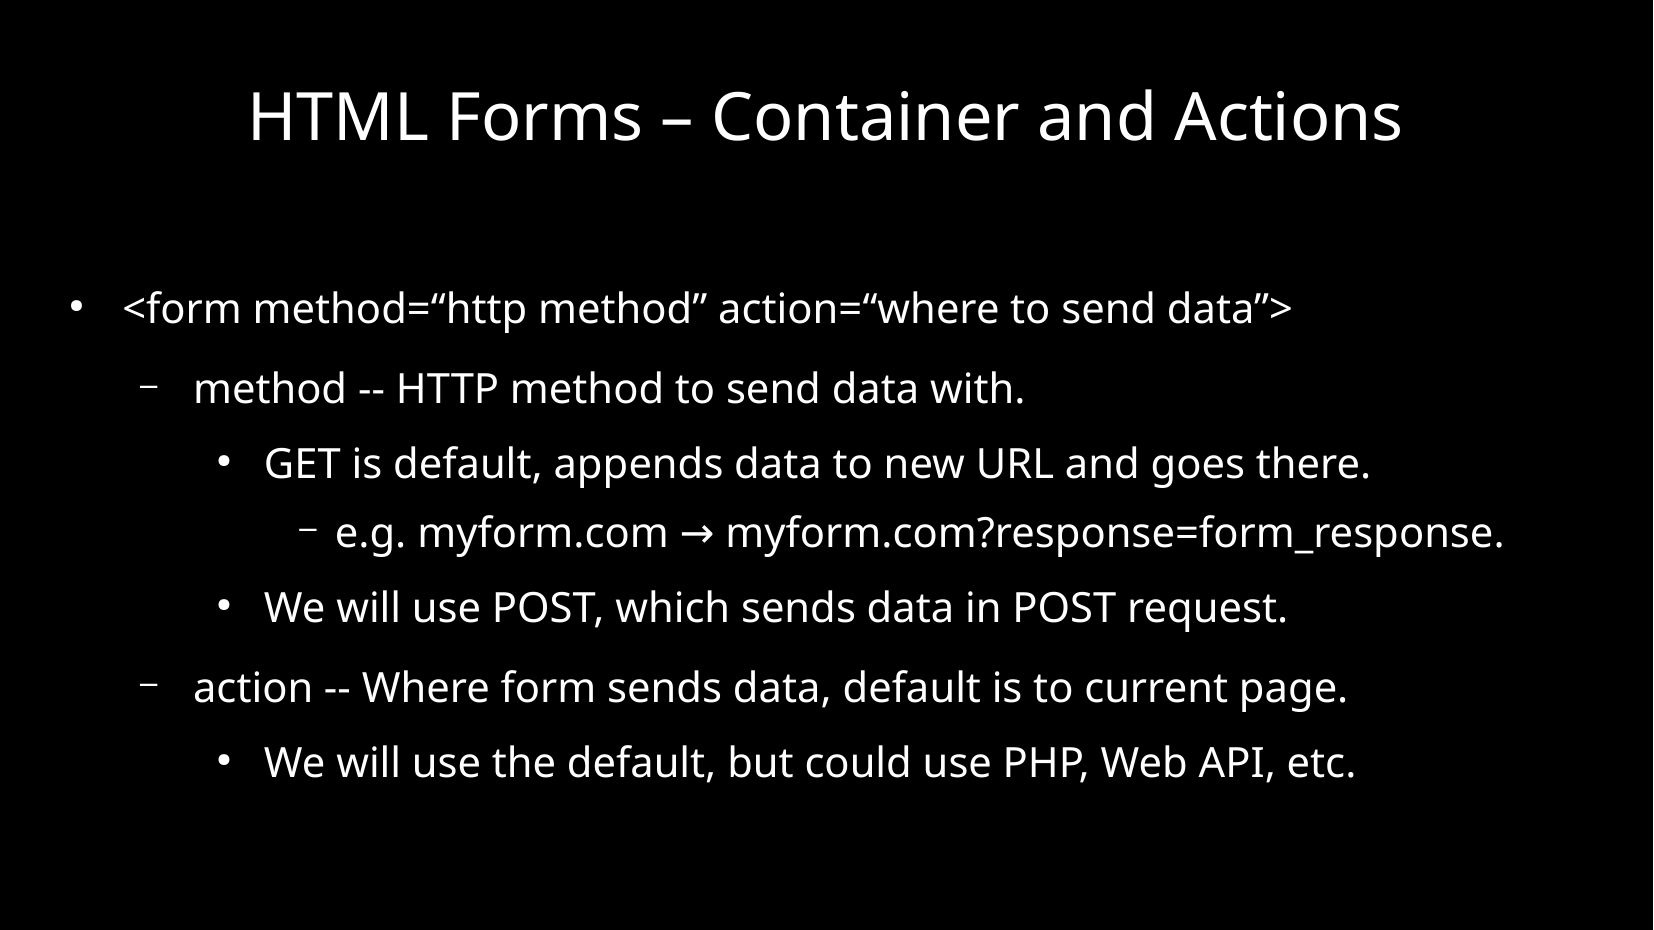

# HTML Forms – Container and Actions
<form method=“http method” action=“where to send data”>
method -- HTTP method to send data with.
GET is default, appends data to new URL and goes there.
e.g. myform.com → myform.com?response=form_response.
We will use POST, which sends data in POST request.
action -- Where form sends data, default is to current page.
We will use the default, but could use PHP, Web API, etc.